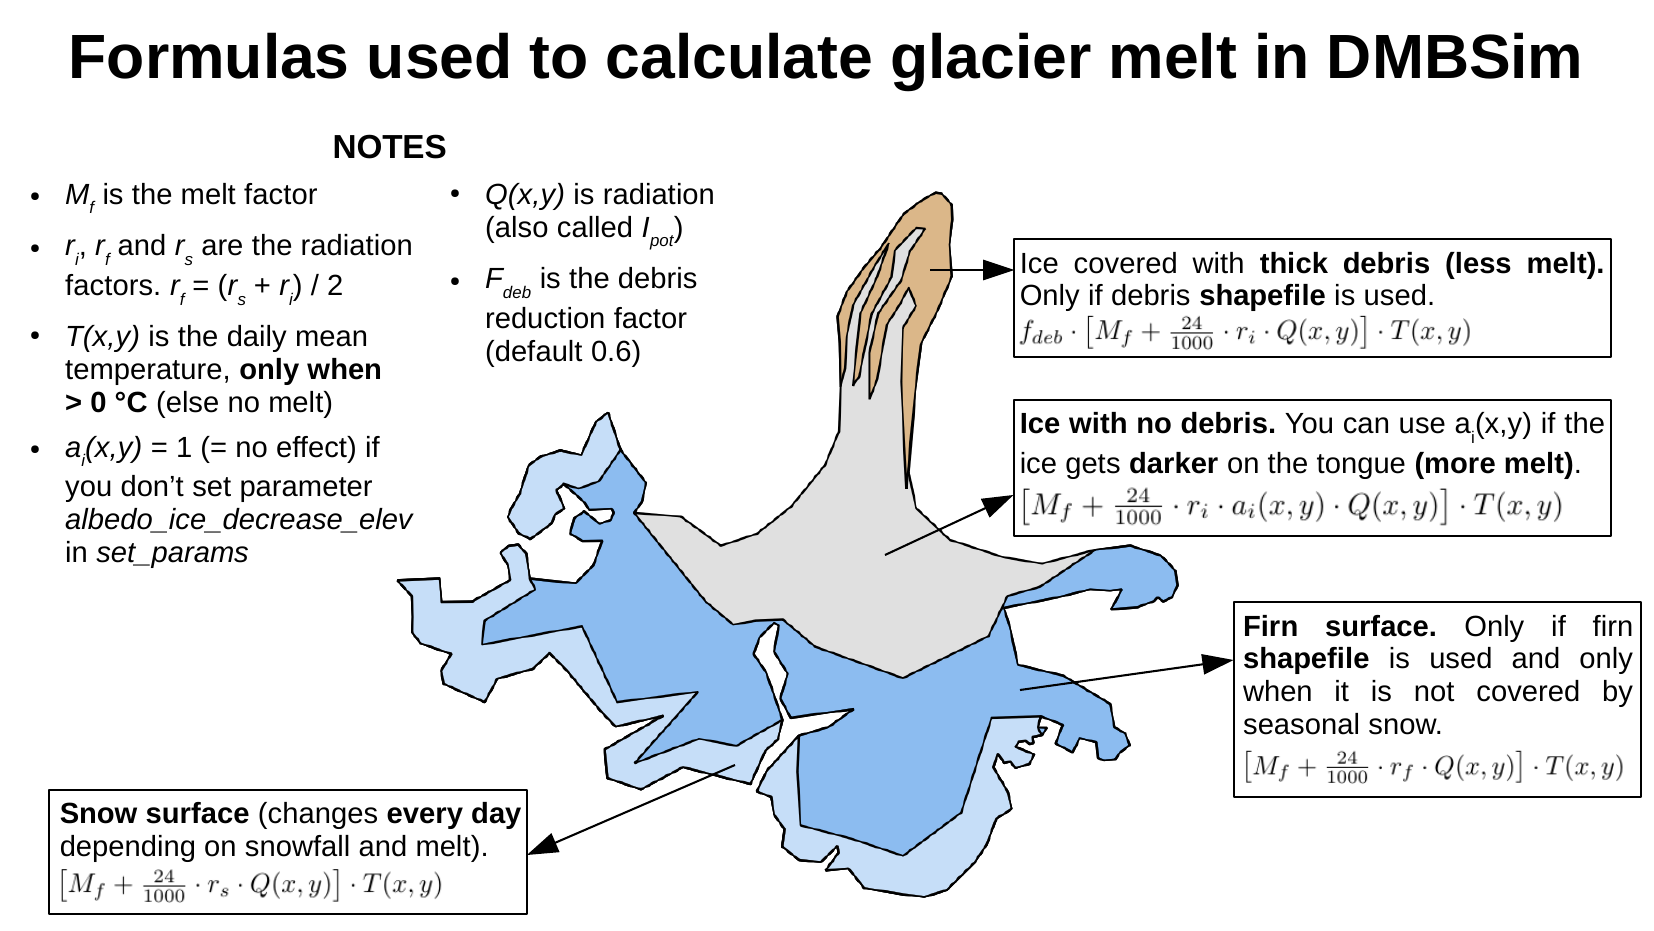

Formulas used to calculate glacier melt in DMBSim
Mf is the melt factor
ri, rf and rs are the radiation factors. rf = (rs + ri) / 2
T(x,y) is the daily mean temperature, only when > 0 °C (else no melt)
ai(x,y) = 1 (= no effect) if you don’t set parameter albedo_ice_decrease_elev in set_params
NOTES
Q(x,y) is radiation (also called Ipot)
Fdeb is the debris reduction factor (default 0.6)
Ice covered with thick debris (less melt). Only if debris shapefile is used.
Ice with no debris. You can use ai(x,y) if the ice gets darker on the tongue (more melt).
Firn surface. Only if firn shapefile is used and only when it is not covered by seasonal snow.
Snow surface (changes every day depending on snowfall and melt).